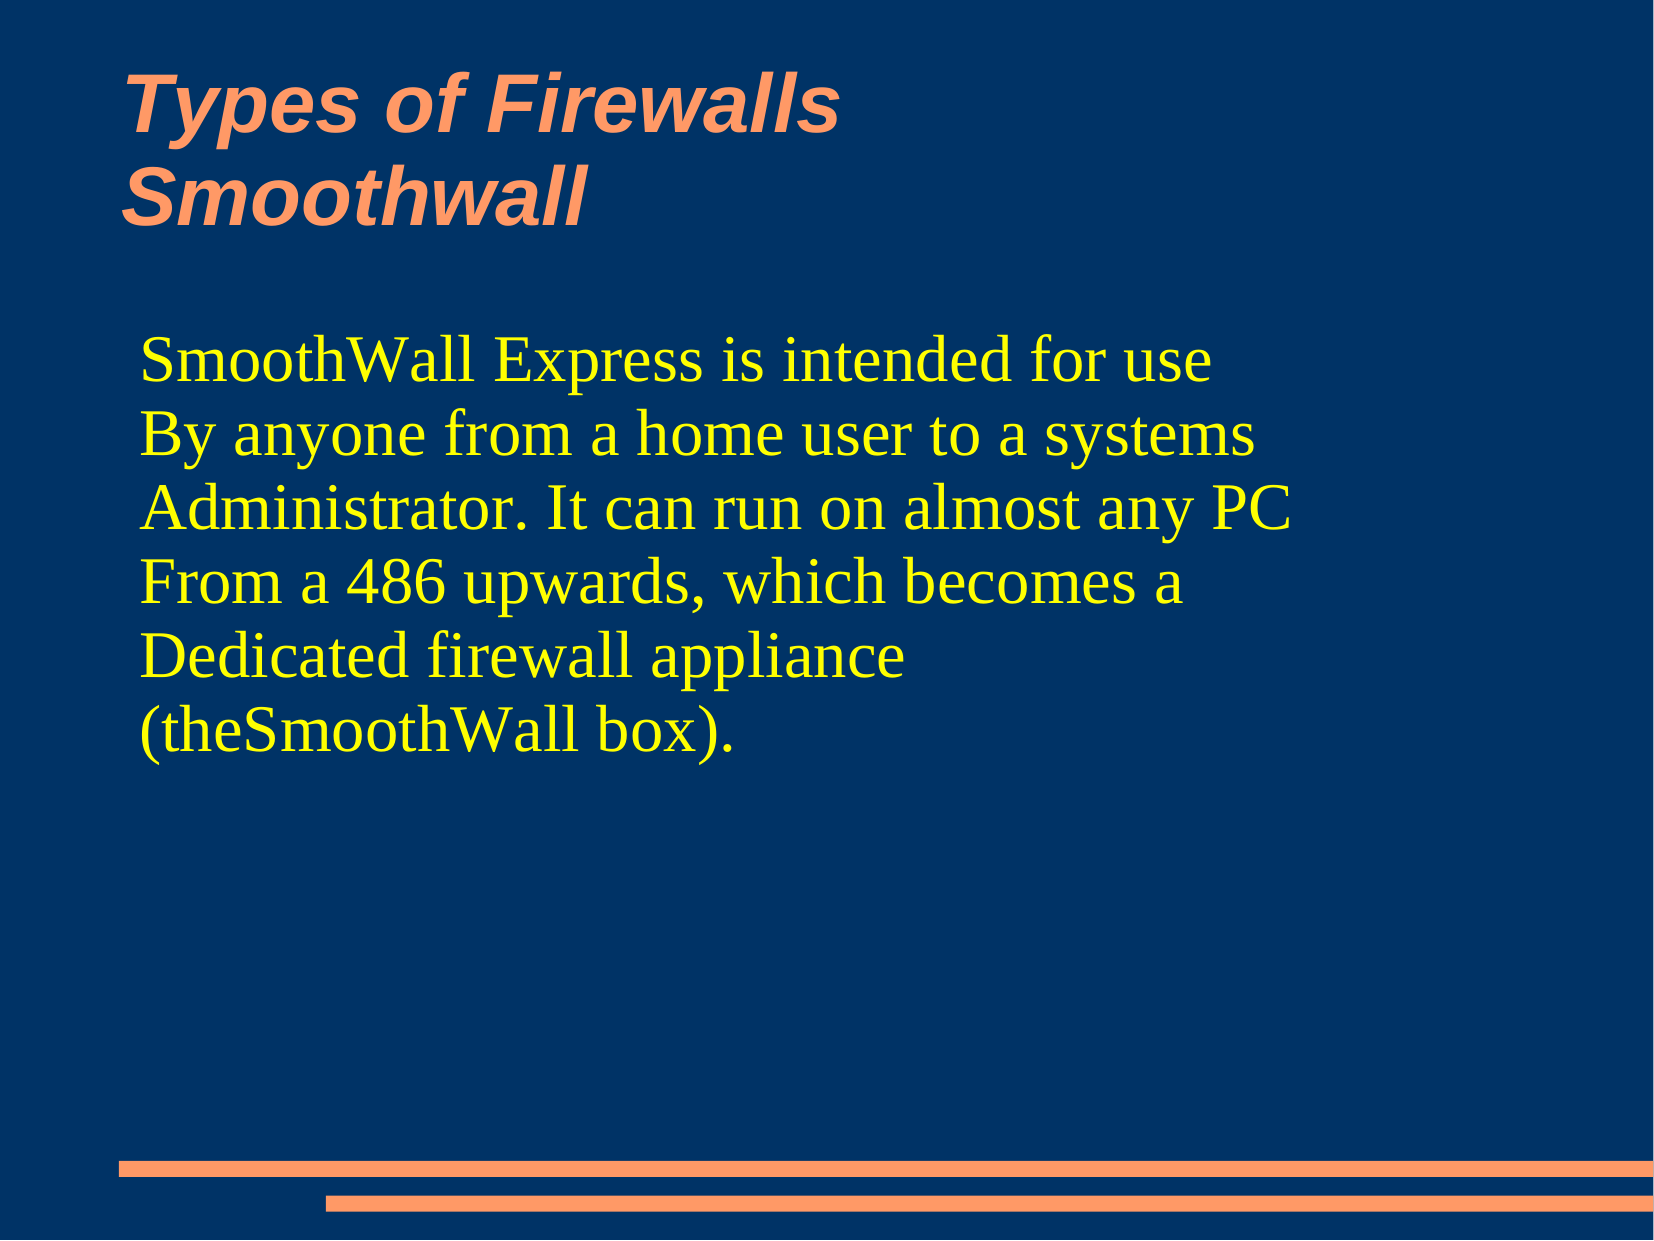

# Types of Firewalls Smoothwall
SmoothWall Express is intended for use
By anyone from a home user to a systems
Administrator. It can run on almost any PC
From a 486 upwards, which becomes a
Dedicated firewall appliance
(theSmoothWall box).